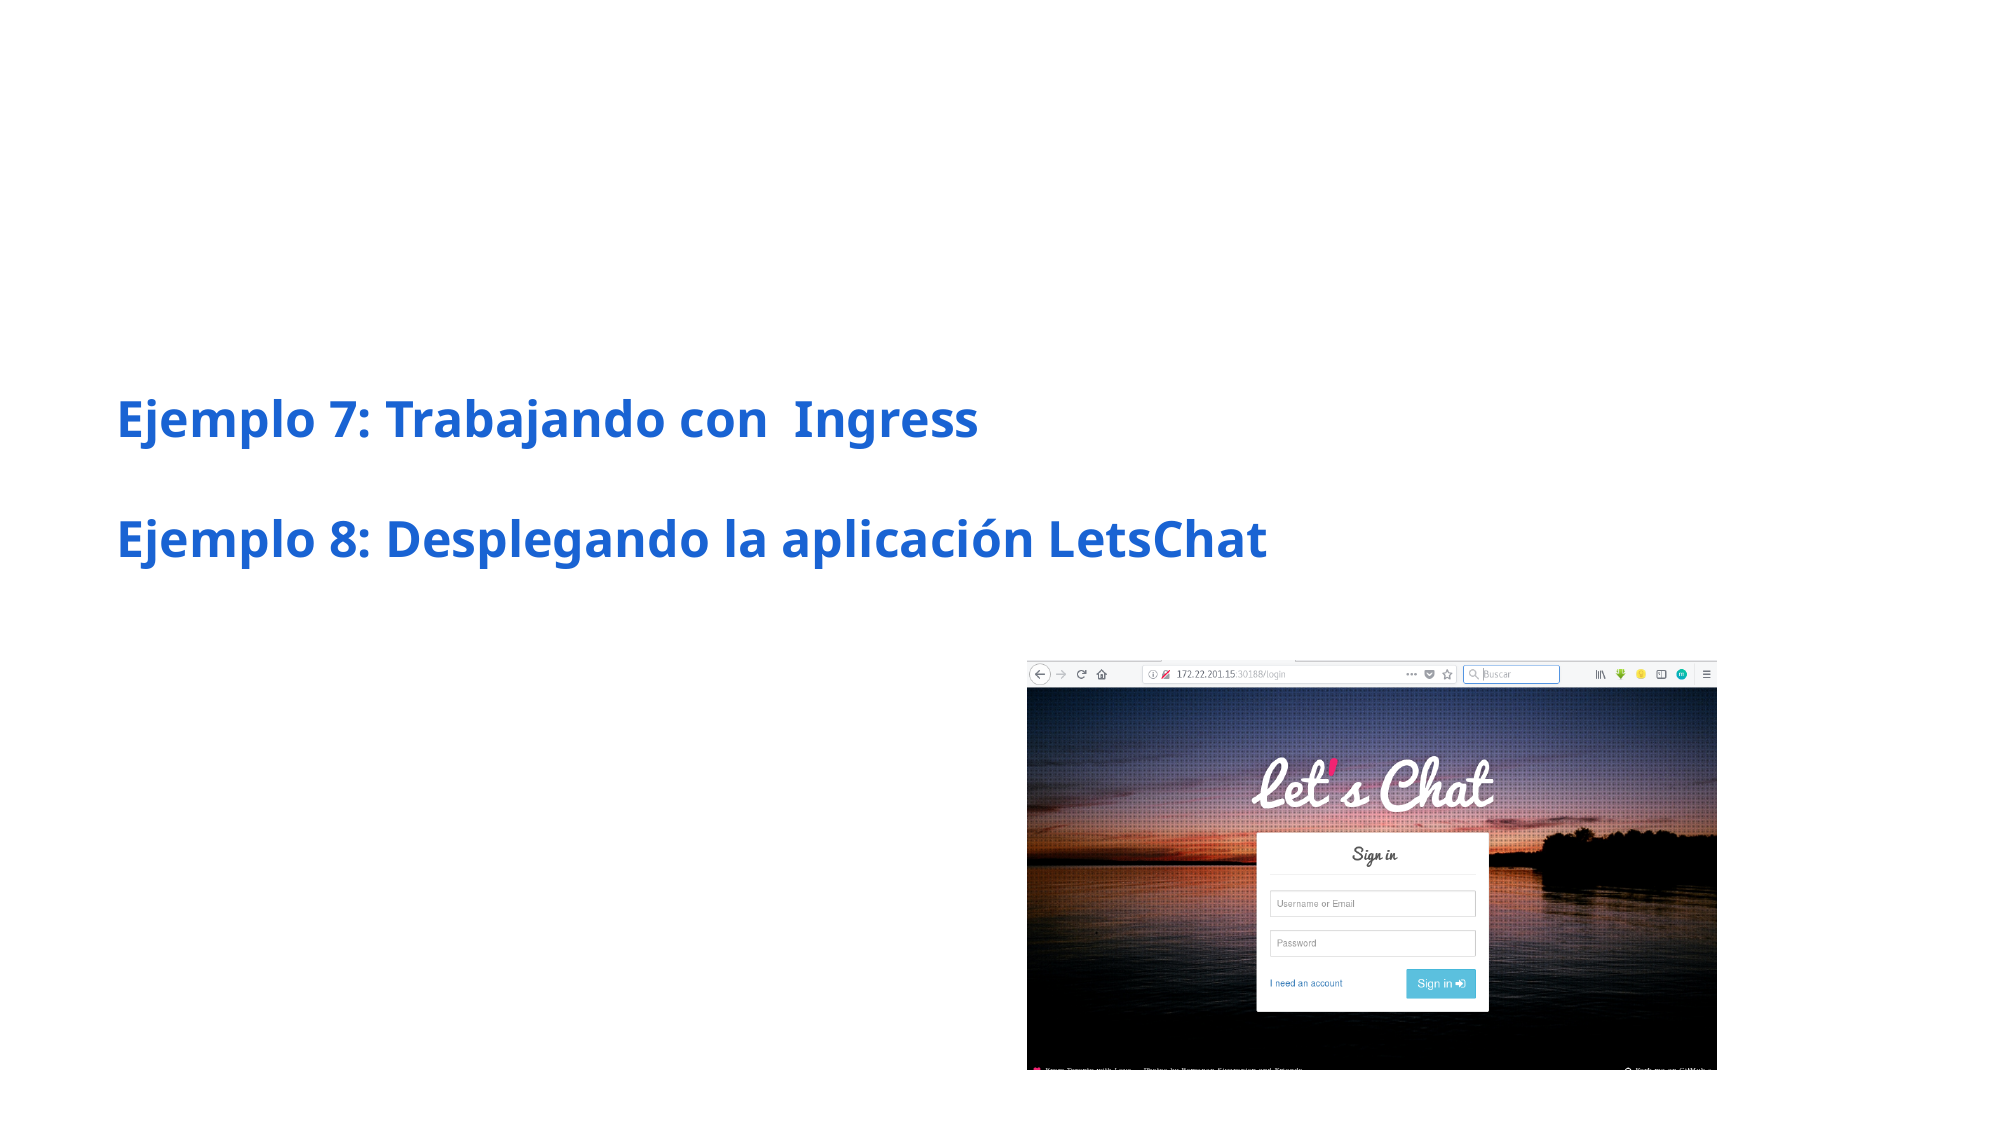

Ejemplo 7: Trabajando con Ingress
Ejemplo 8: Desplegando la aplicación LetsChat